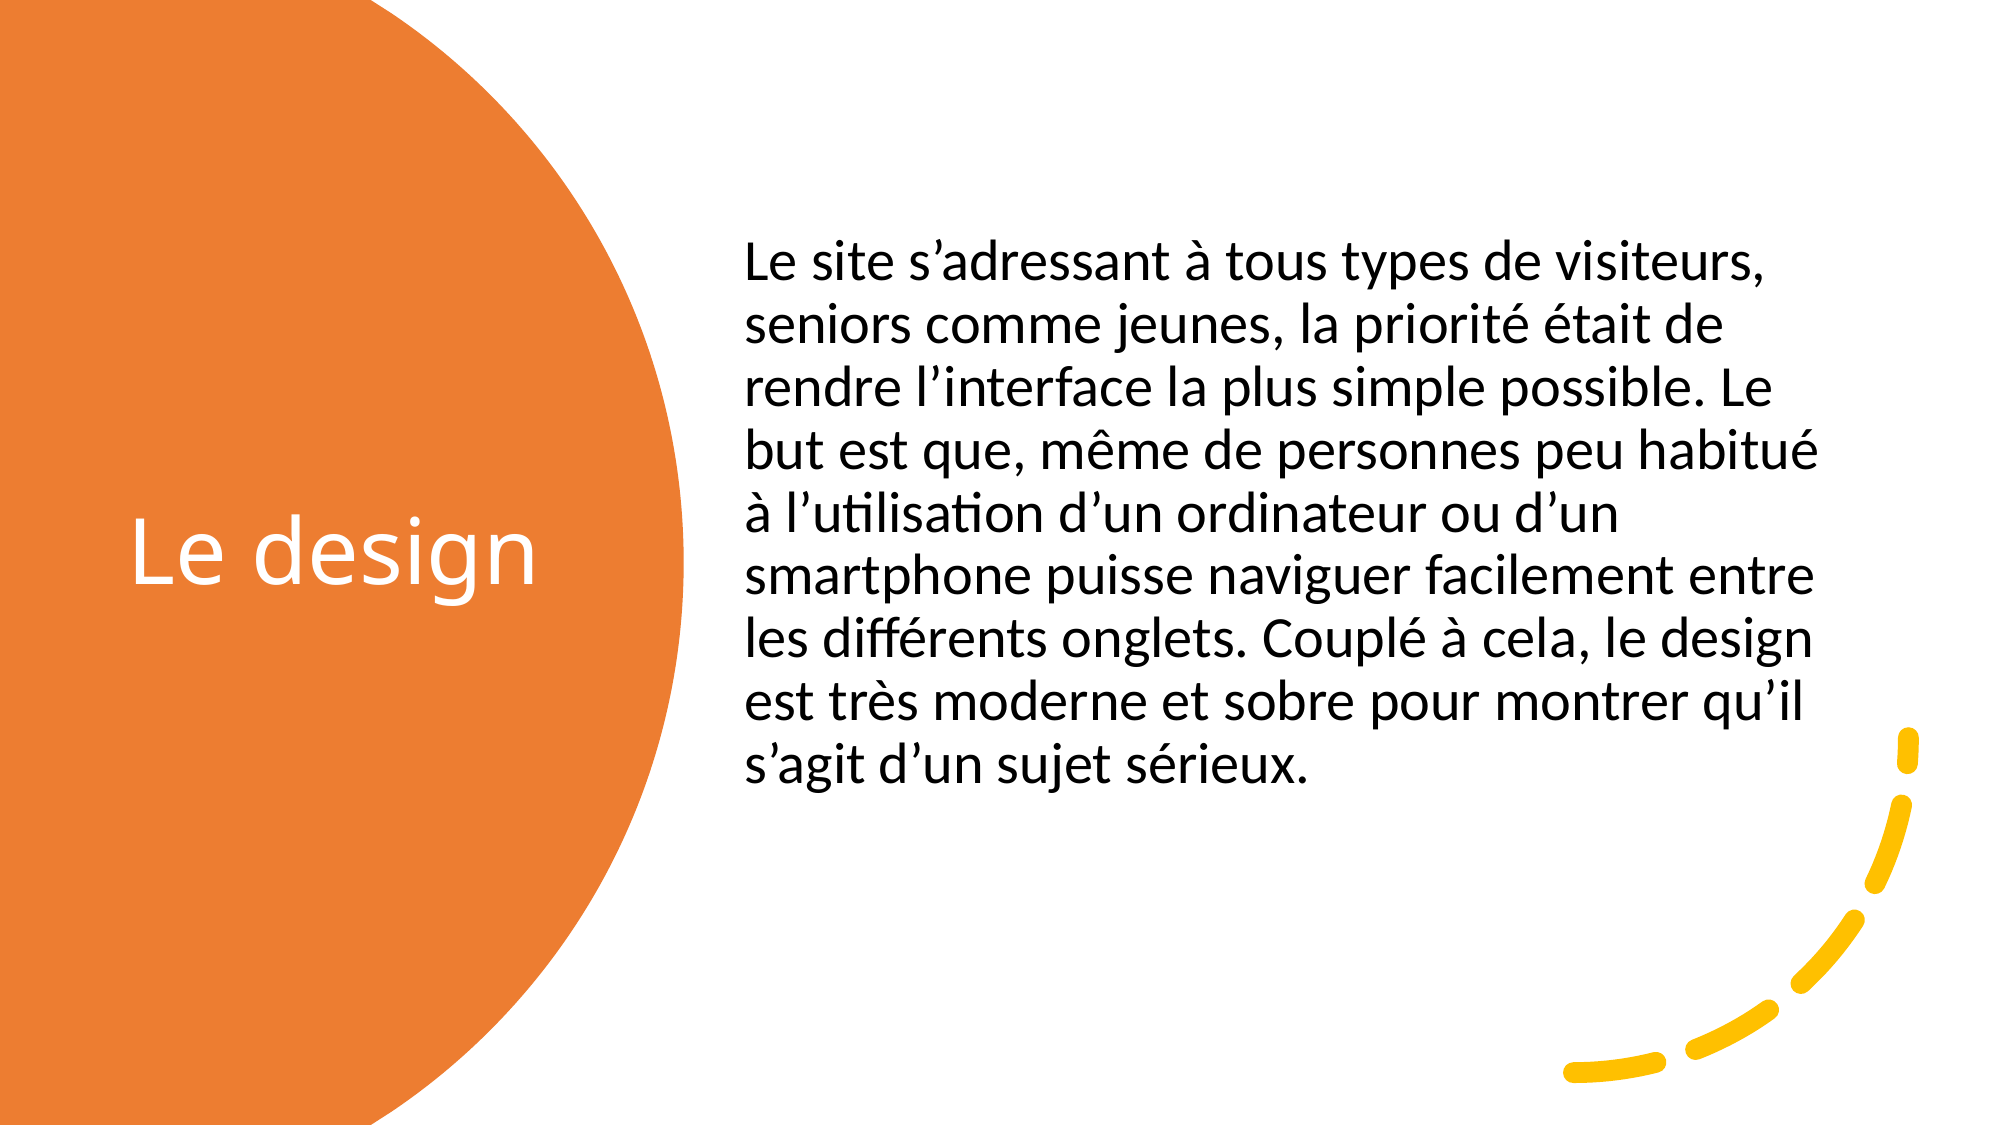

Le site s’adressant à tous types de visiteurs, seniors comme jeunes, la priorité était de rendre l’interface la plus simple possible. Le but est que, même de personnes peu habitué à l’utilisation d’un ordinateur ou d’un smartphone puisse naviguer facilement entre les différents onglets. Couplé à cela, le design est très moderne et sobre pour montrer qu’il s’agit d’un sujet sérieux.
# Le design